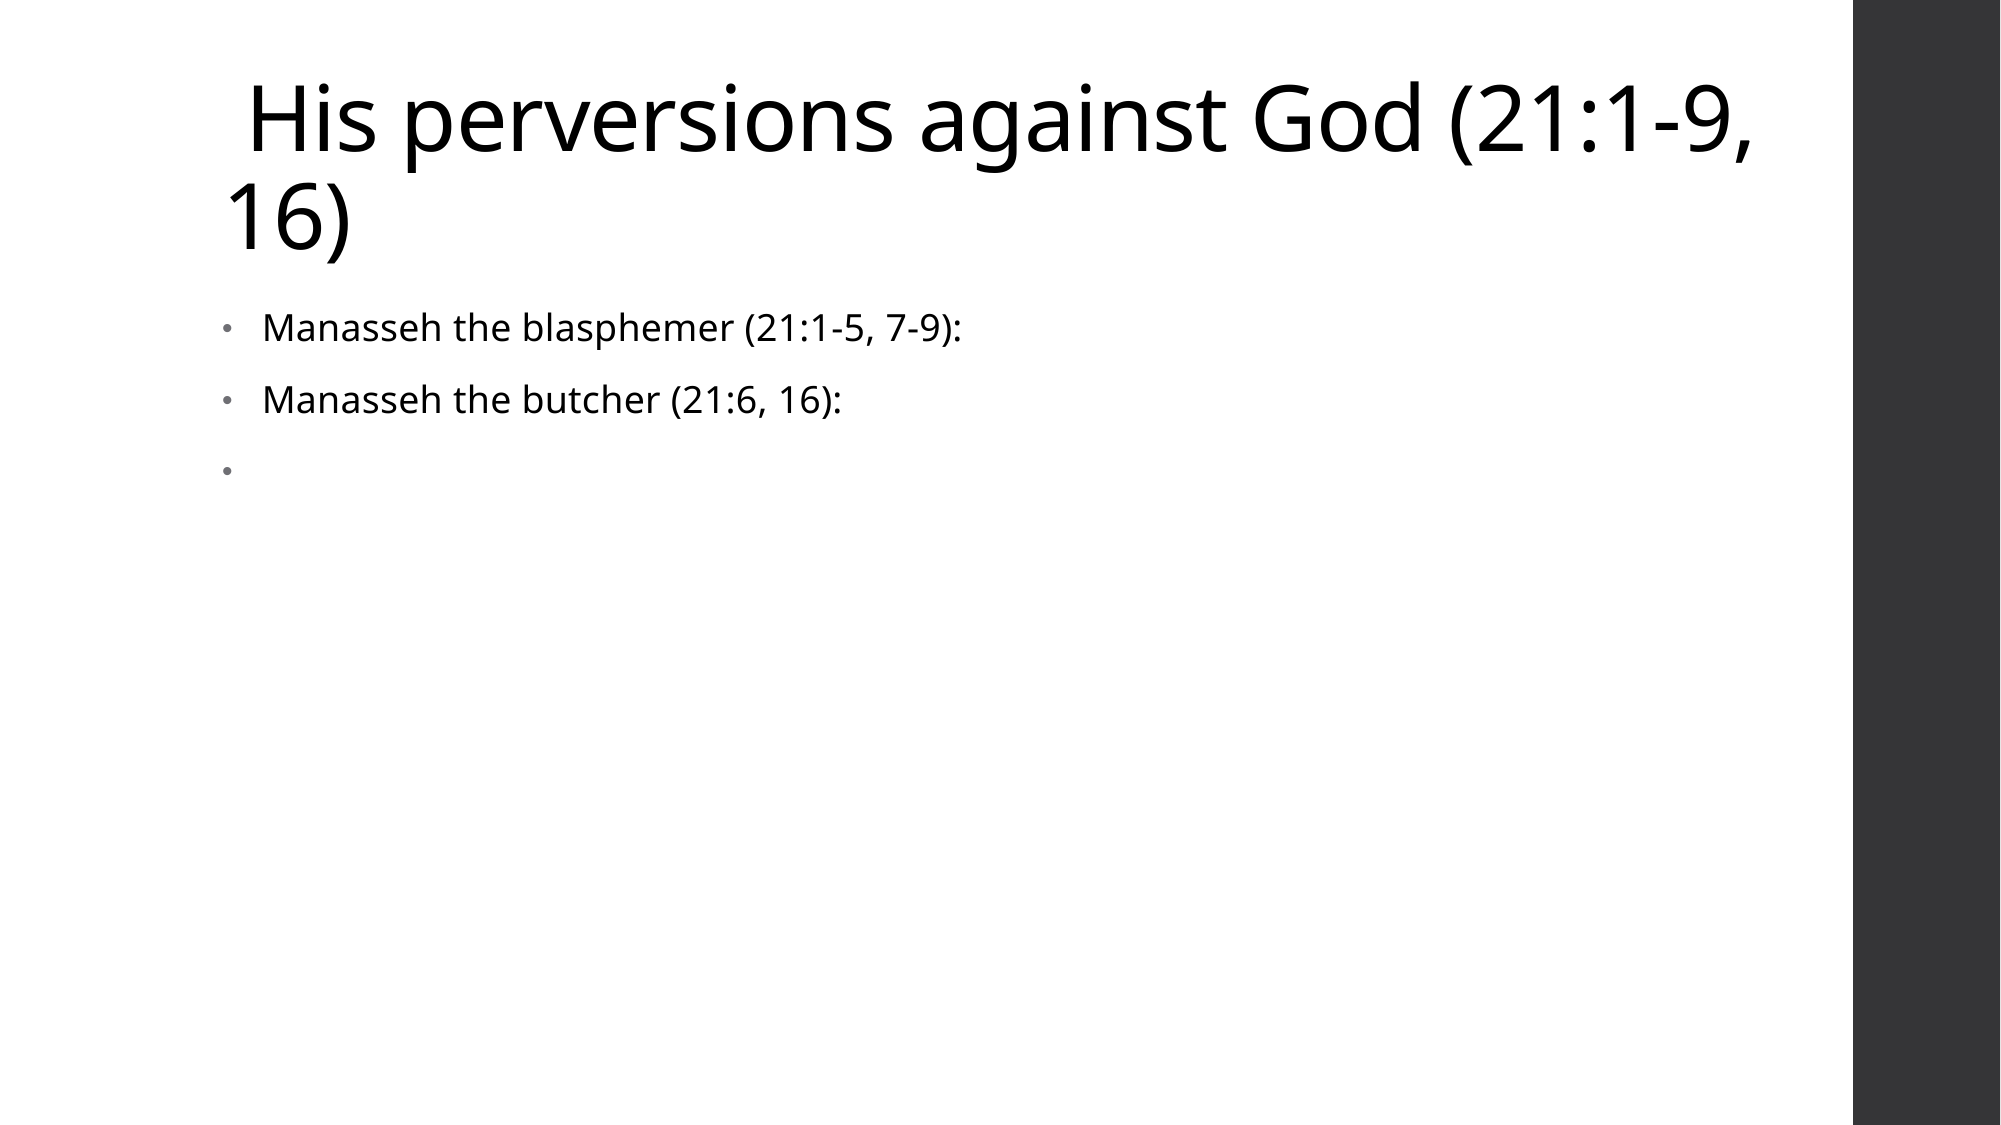

# His perversions against God (21:1-9, 16)
 Manasseh the blasphemer (21:1-5, 7-9):
 Manasseh the butcher (21:6, 16):